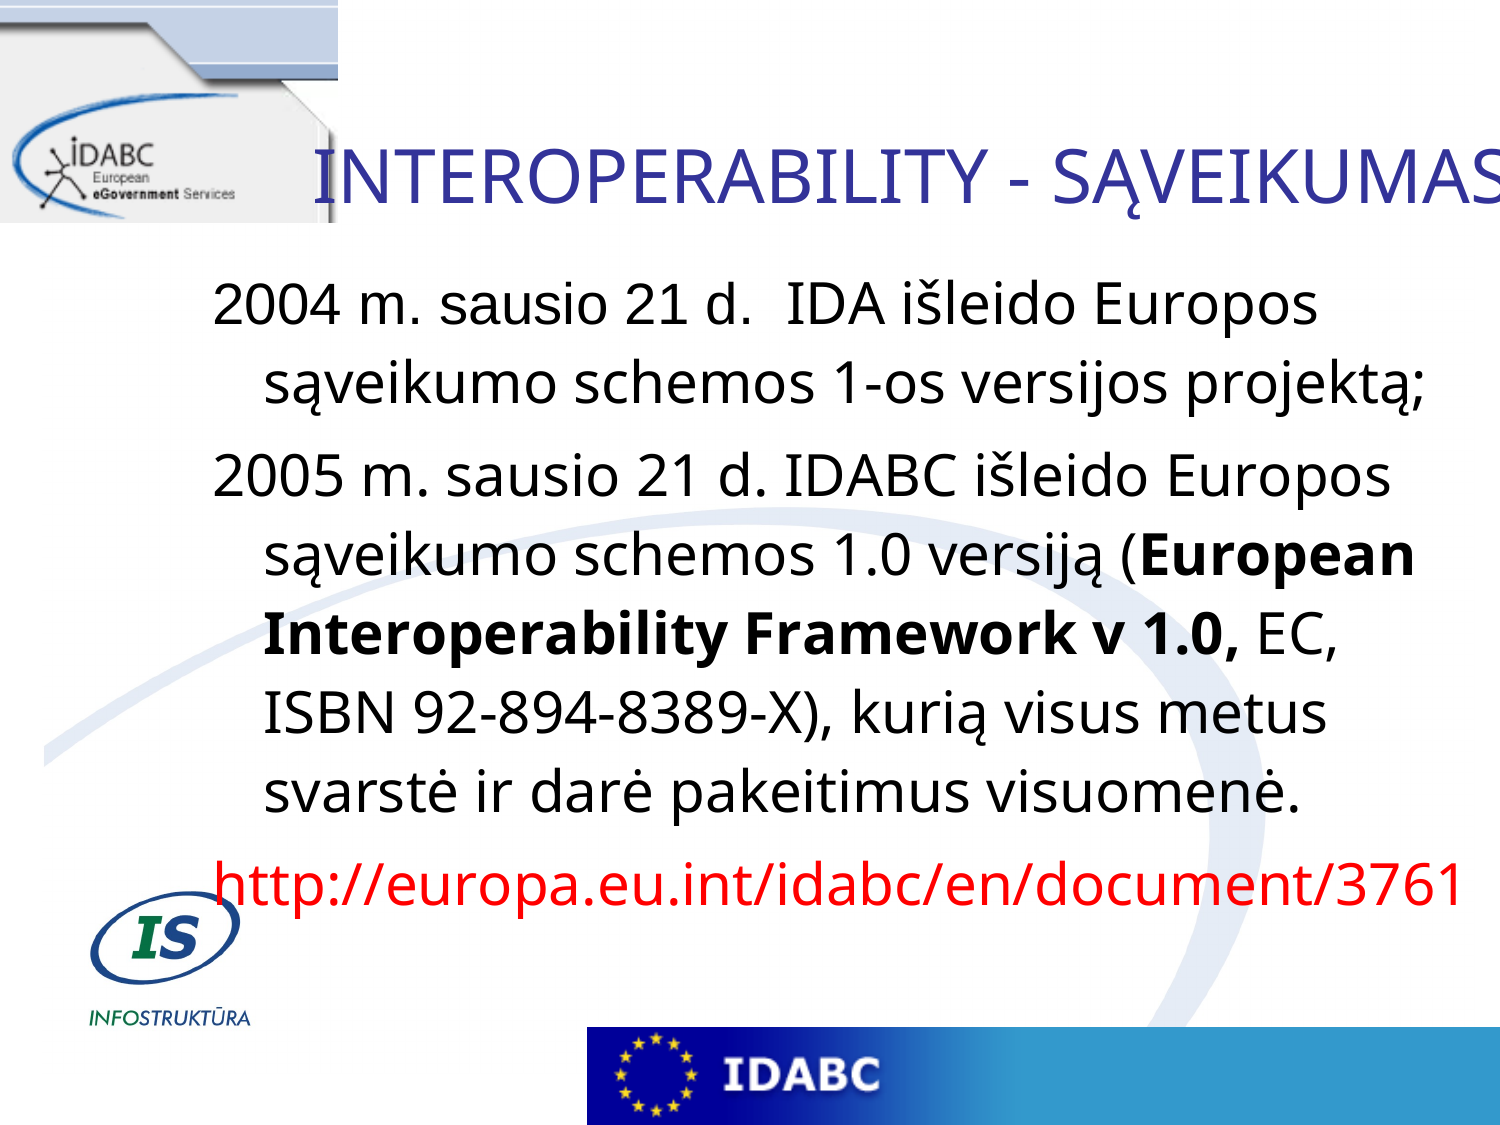

# INTEROPERABILITY - SĄVEIKUMAS
2004 m. sausio 21 d. IDA išleido Europos sąveikumo schemos 1-os versijos projektą;
2005 m. sausio 21 d. IDABC išleido Europos sąveikumo schemos 1.0 versiją (European Interoperability Framework v 1.0, EC, ISBN 92-894-8389-X), kurią visus metus svarstė ir darė pakeitimus visuomenė.
http://europa.eu.int/idabc/en/document/3761